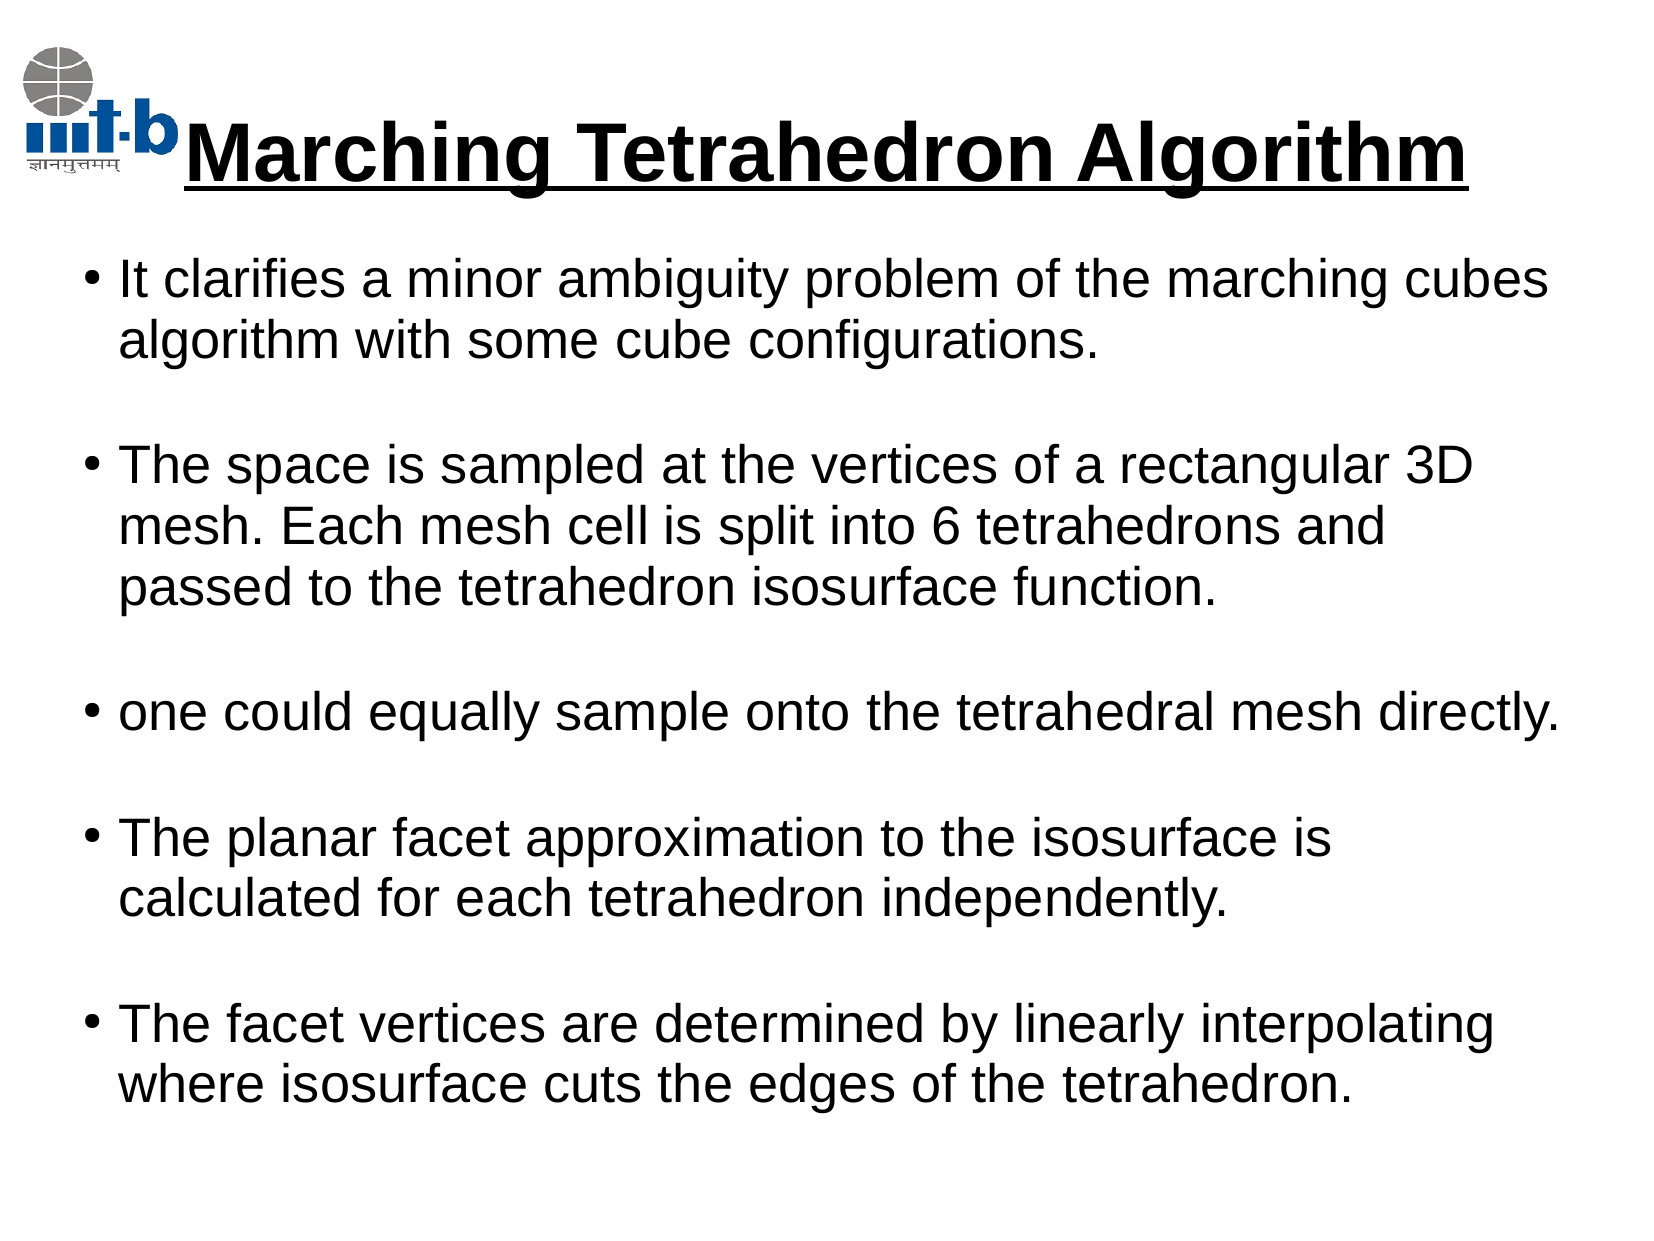

# Marching Tetrahedron Algorithm
It clarifies a minor ambiguity problem of the marching cubes algorithm with some cube configurations.
The space is sampled at the vertices of a rectangular 3D mesh. Each mesh cell is split into 6 tetrahedrons and passed to the tetrahedron isosurface function.
one could equally sample onto the tetrahedral mesh directly.
The planar facet approximation to the isosurface is calculated for each tetrahedron independently.
The facet vertices are determined by linearly interpolating where isosurface cuts the edges of the tetrahedron.